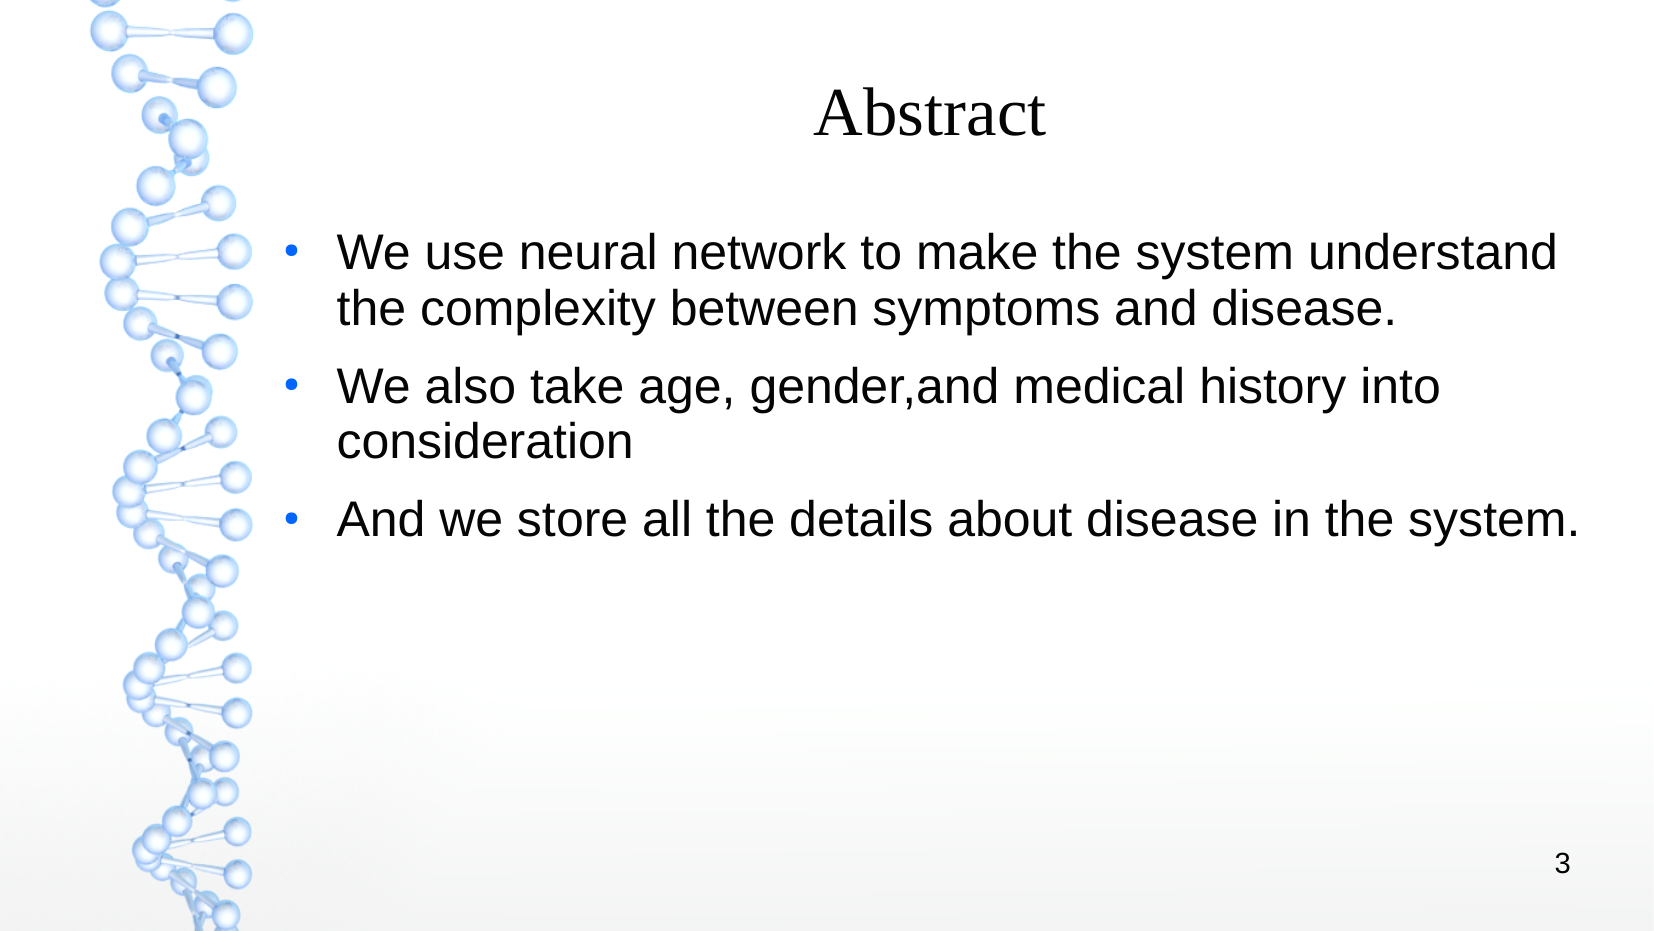

# Abstract
We use neural network to make the system understand the complexity between symptoms and disease.
We also take age, gender,and medical history into consideration
And we store all the details about disease in the system.
3